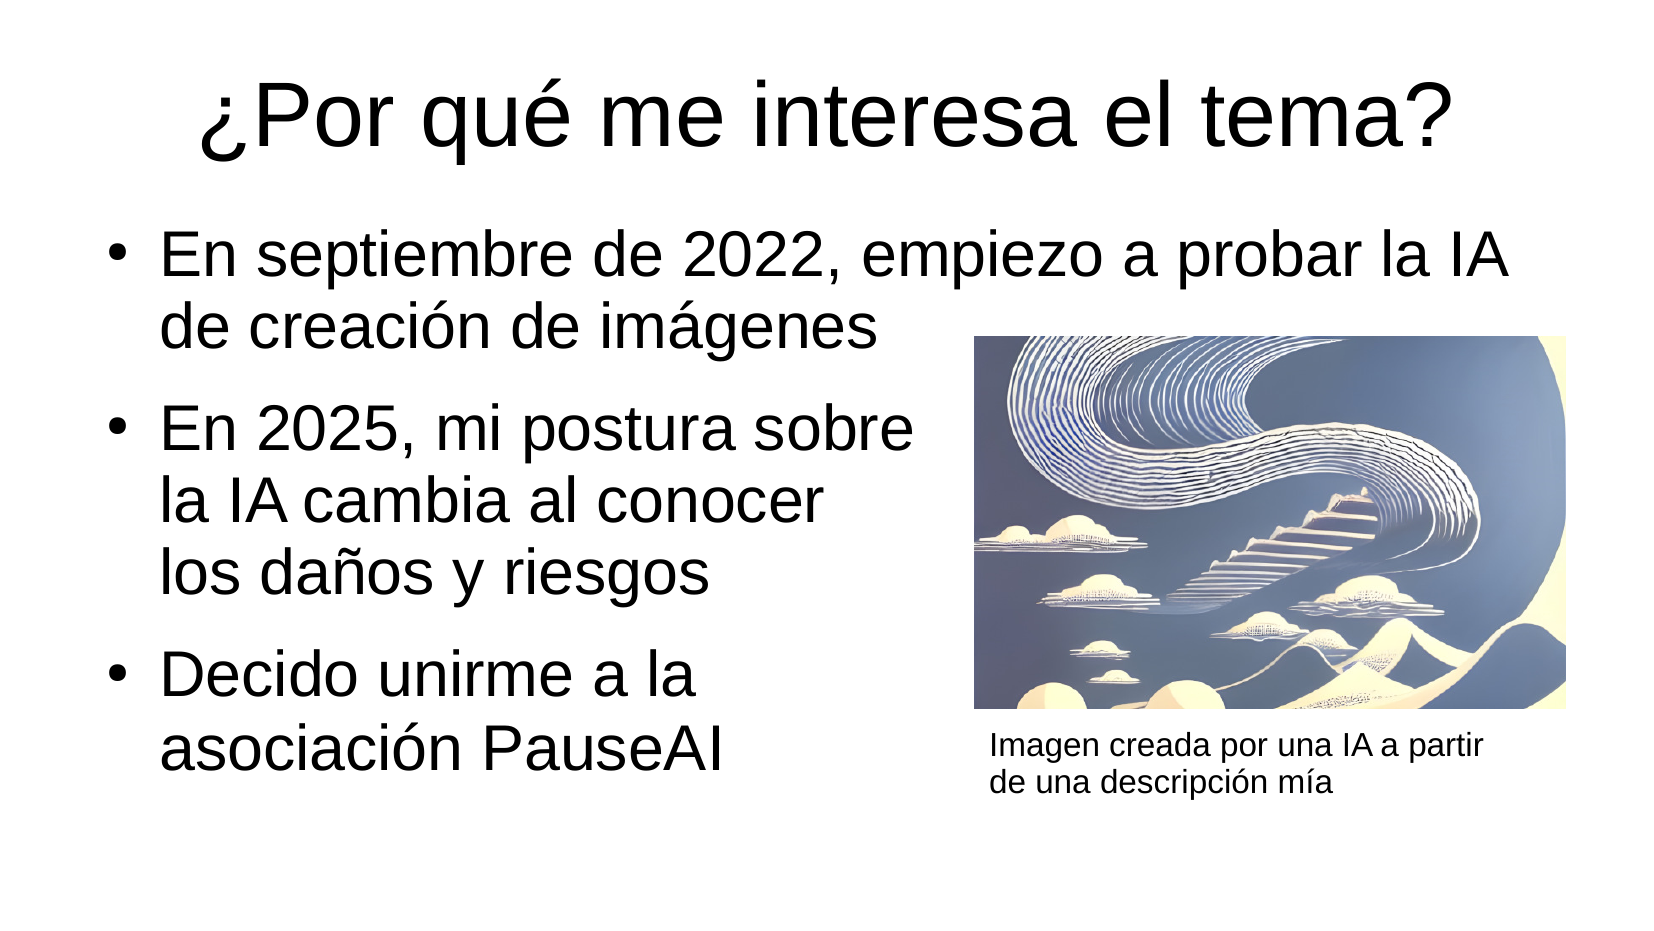

# ¿Por qué me interesa el tema?
En septiembre de 2022, empiezo a probar la IA de creación de imágenes
En 2025, mi postura sobre
la IA cambia al conocer
los daños y riesgos
Decido unirme a la
asociación PauseAI
Imagen creada por una IA a partir de una descripción mía